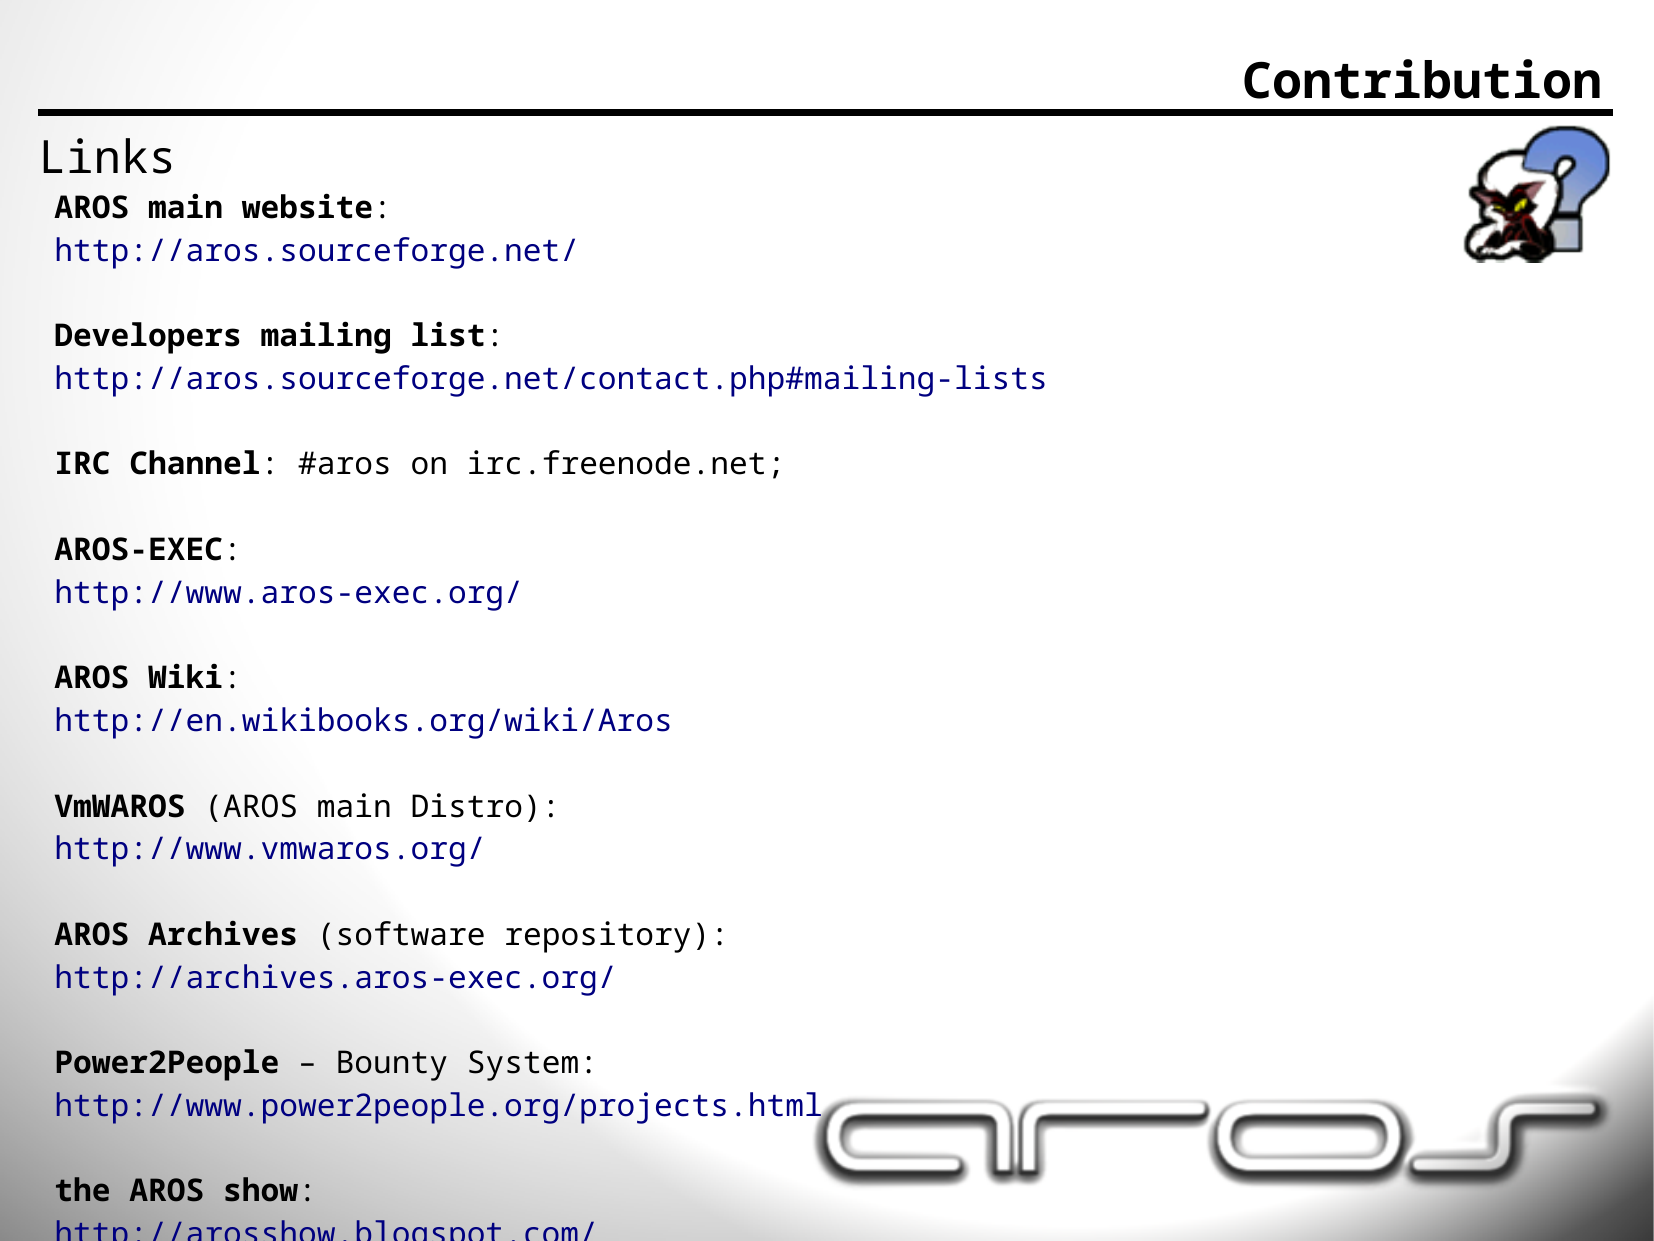

Contribution
Links
AROS main website:
http://aros.sourceforge.net/
Developers mailing list: http://aros.sourceforge.net/contact.php#mailing-lists
IRC Channel: #aros on irc.freenode.net;
AROS-EXEC:
http://www.aros-exec.org/
AROS Wiki:
http://en.wikibooks.org/wiki/Aros
VmWAROS (AROS main Distro):
http://www.vmwaros.org/
AROS Archives (software repository):
http://archives.aros-exec.org/
Power2People – Bounty System:
http://www.power2people.org/projects.html
the AROS show:
http://arosshow.blogspot.com/
AROSWorld:
http://www.arosworld.org/
Binary Doodles – my own advocate blog: http://binarydoodles.ilcannocchiale.it/